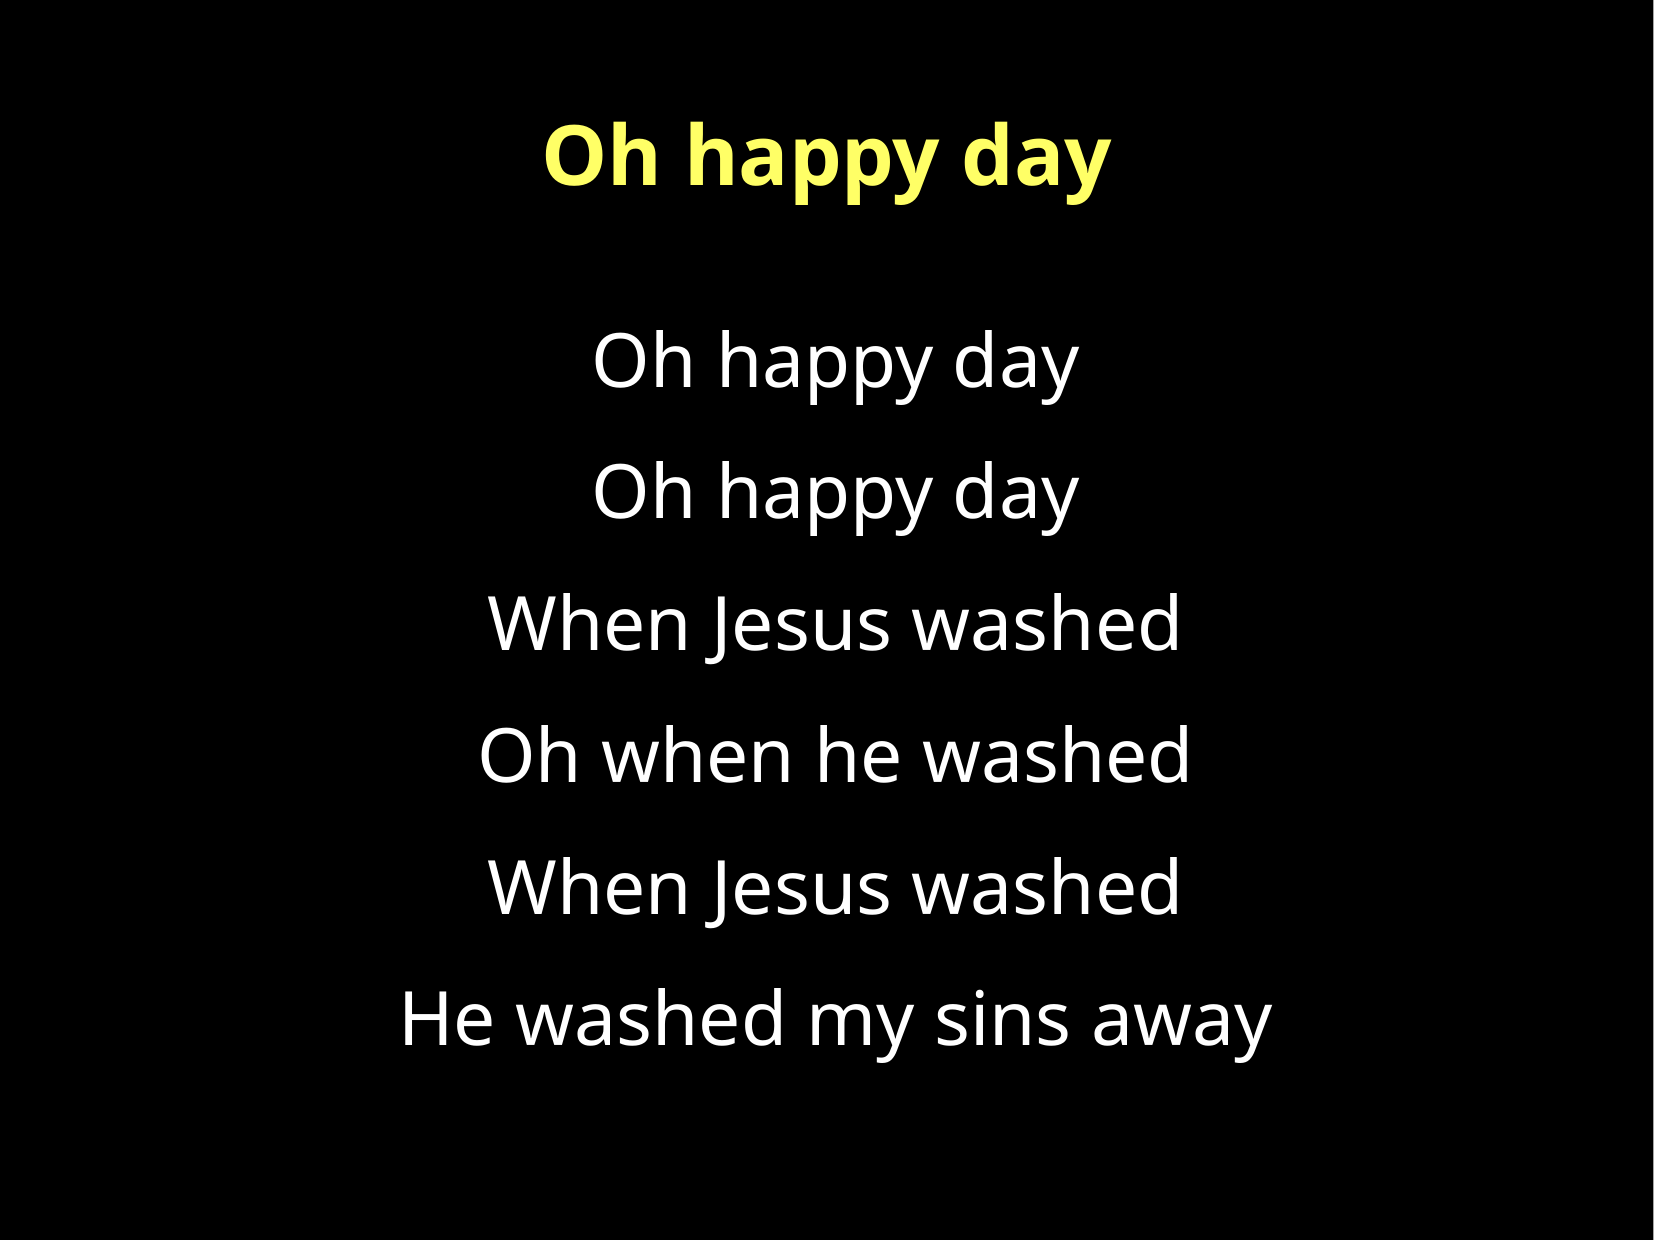

# Oh happy day
Oh happy day
Oh happy day
When Jesus washed
Oh when he washed
When Jesus washed
He washed my sins away